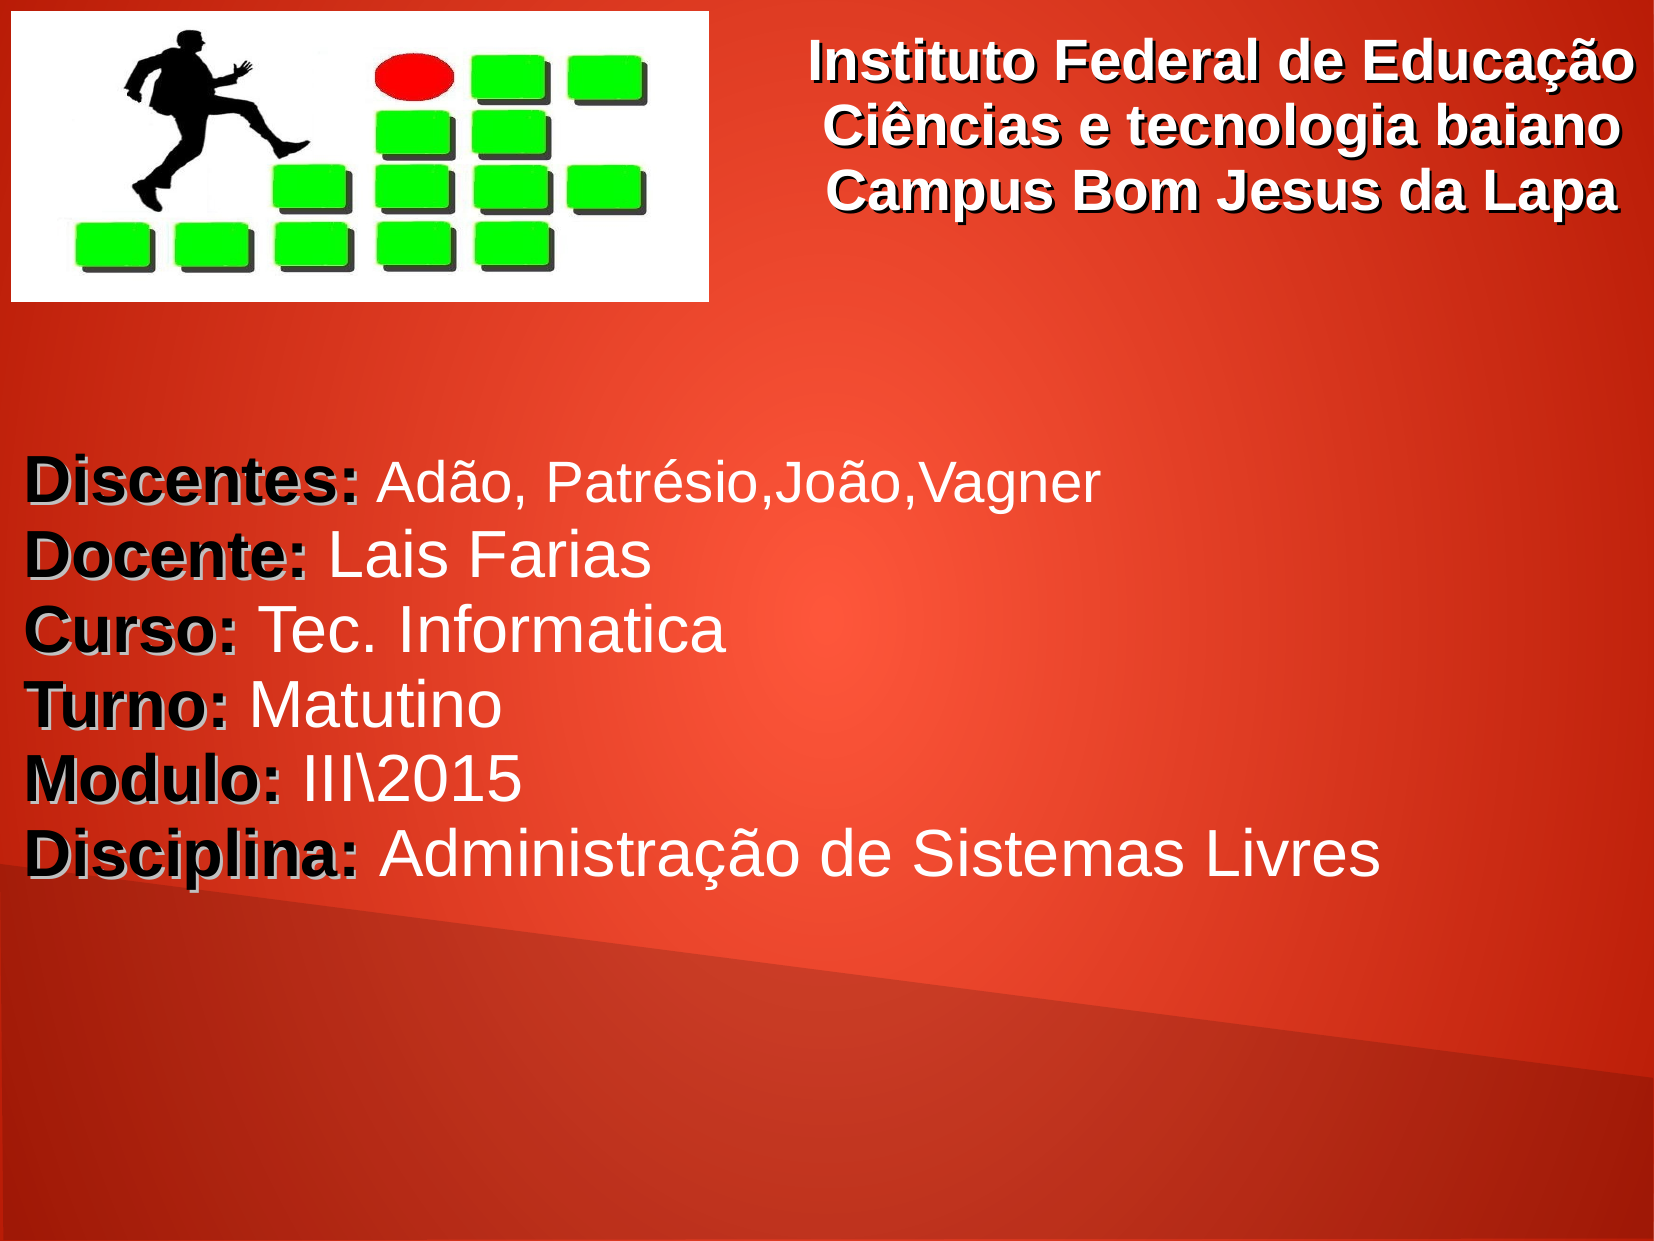

# Instituto Federal de Educação Ciências e tecnologia baiano Campus Bom Jesus da Lapa
Discentes: Adão, Patrésio,João,Vagner
Docente: Lais Farias
Curso: Tec. Informatica
Turno: Matutino
Modulo: III\2015
Disciplina: Administração de Sistemas Livres